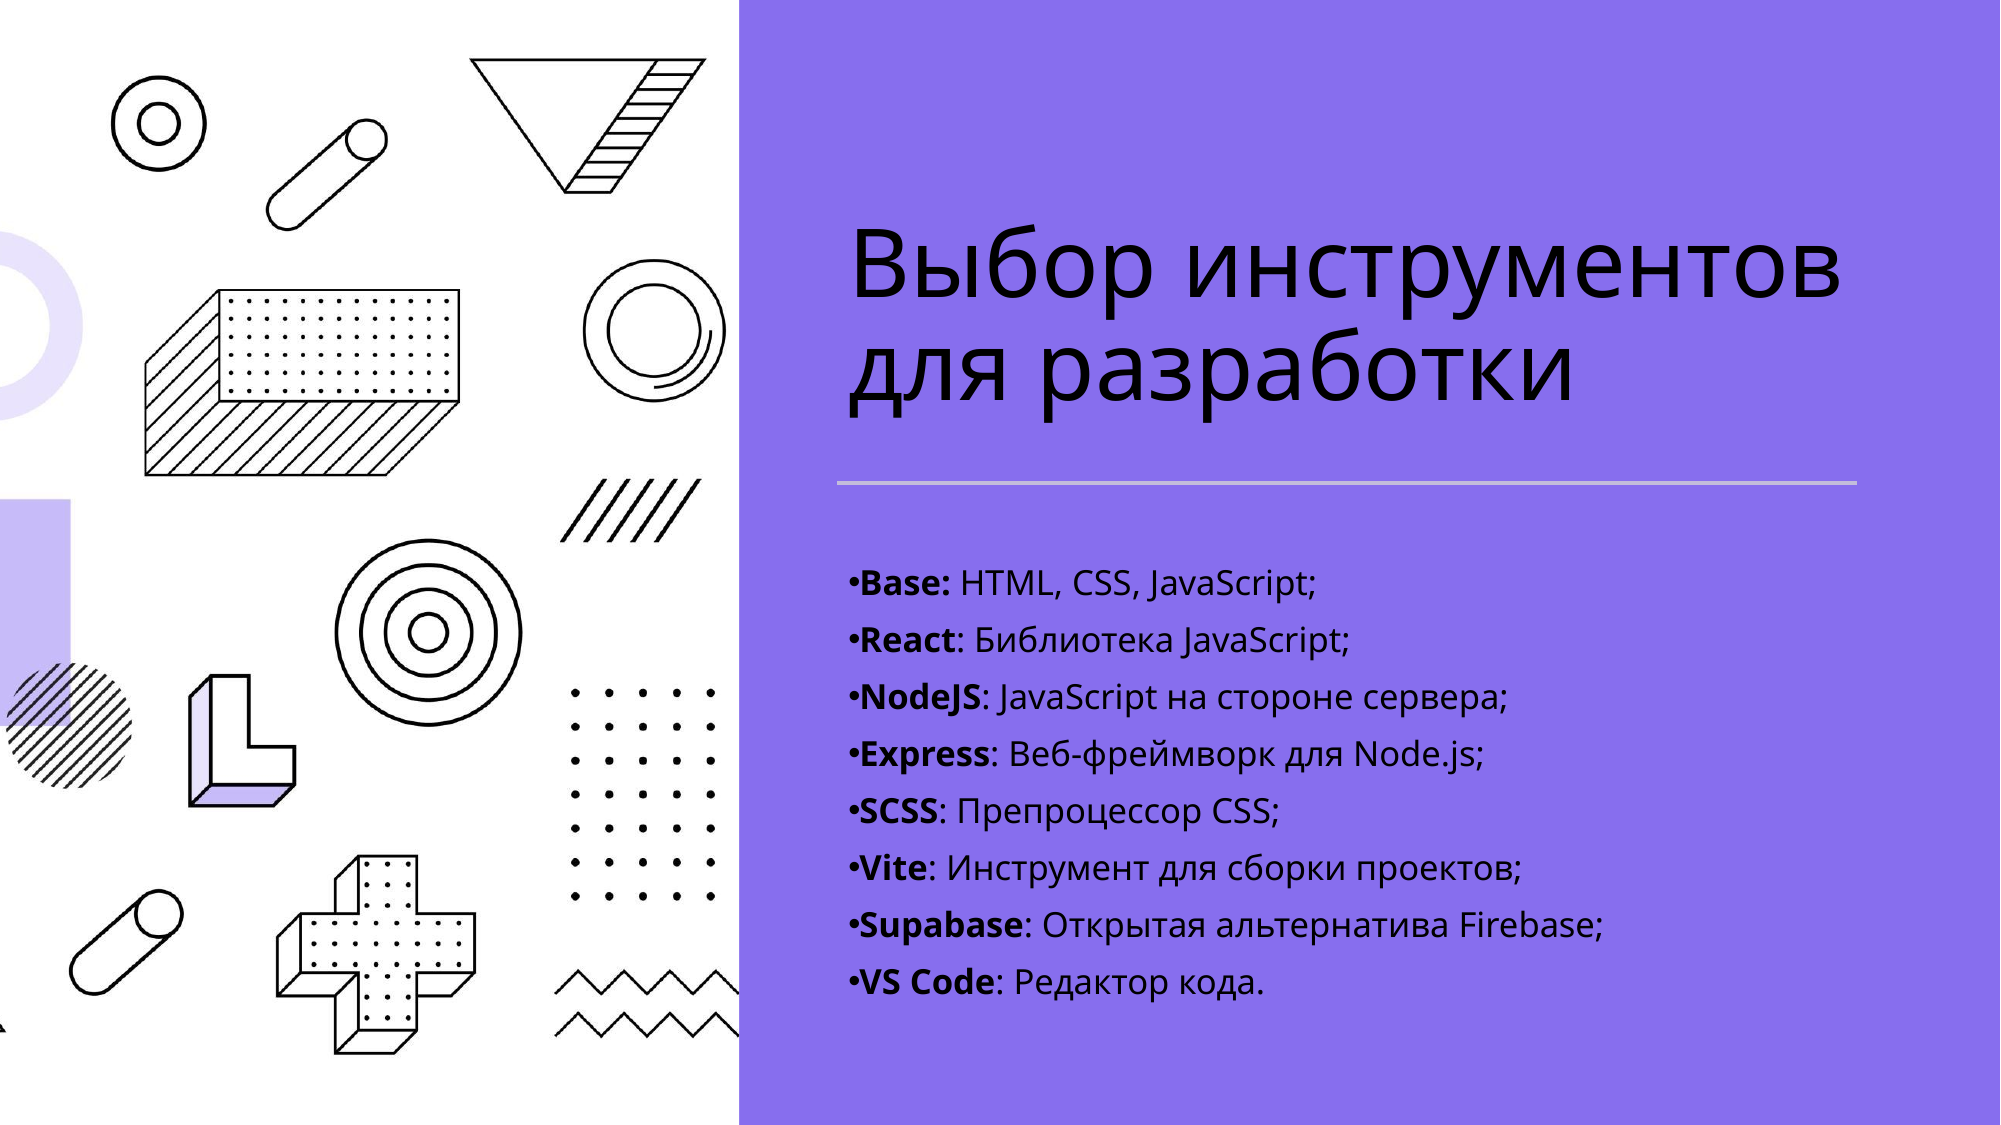

# Выбор инструментов для разработки
Base: HTML, CSS, JavaScript;
React: Библиотека JavaScript;
NodeJS: JavaScript на стороне сервера;
Express: Веб-фреймворк для Node.js;
SCSS: Препроцессор CSS;
Vite: Инструмент для сборки проектов;
Supabase: Открытая альтернатива Firebase;
VS Code: Редактор кода.